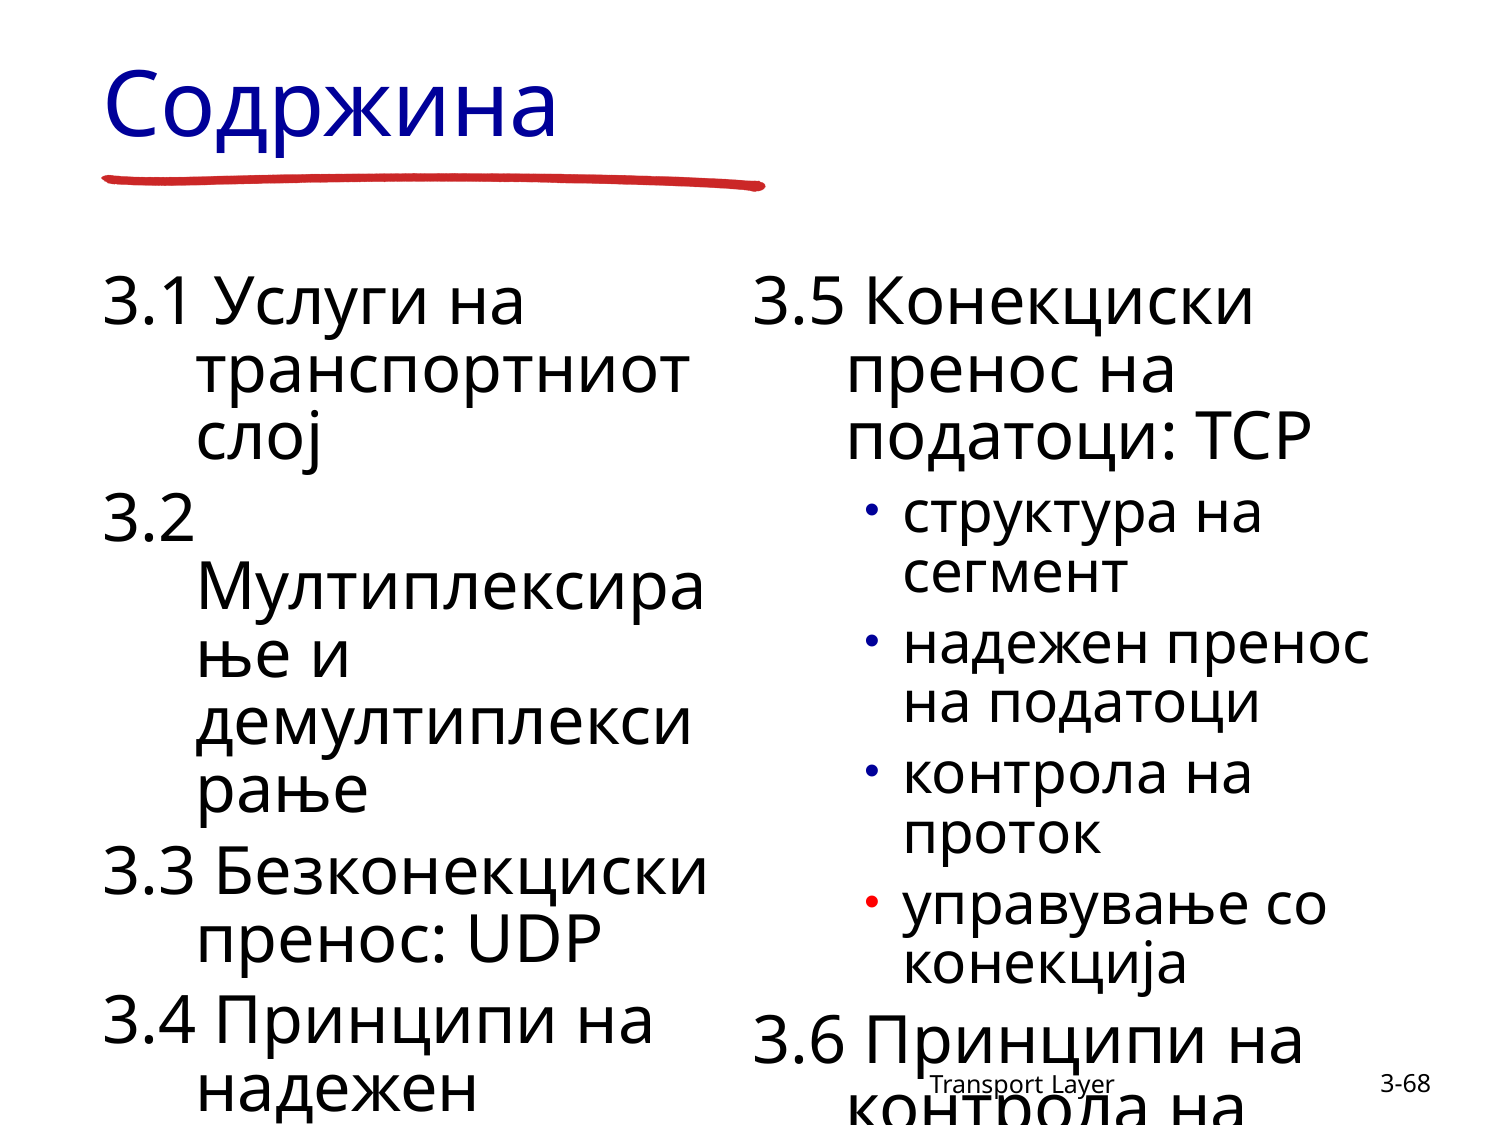

# Содржина
3.1 Услуги на транспортниот слој
3.2 Мултиплексирање и демултиплексирање
3.3 Безконекциски пренос: UDP
3.4 Принципи на надежен пренос на податоци
3.5 Конекциски пренос на податоци: TCP
структура на сегмент
надежен пренос на податоци
контрола на проток
управување со конекција
3.6 Принципи на контрола на застој
3.7 TCP контрола на застој
Transport Layer